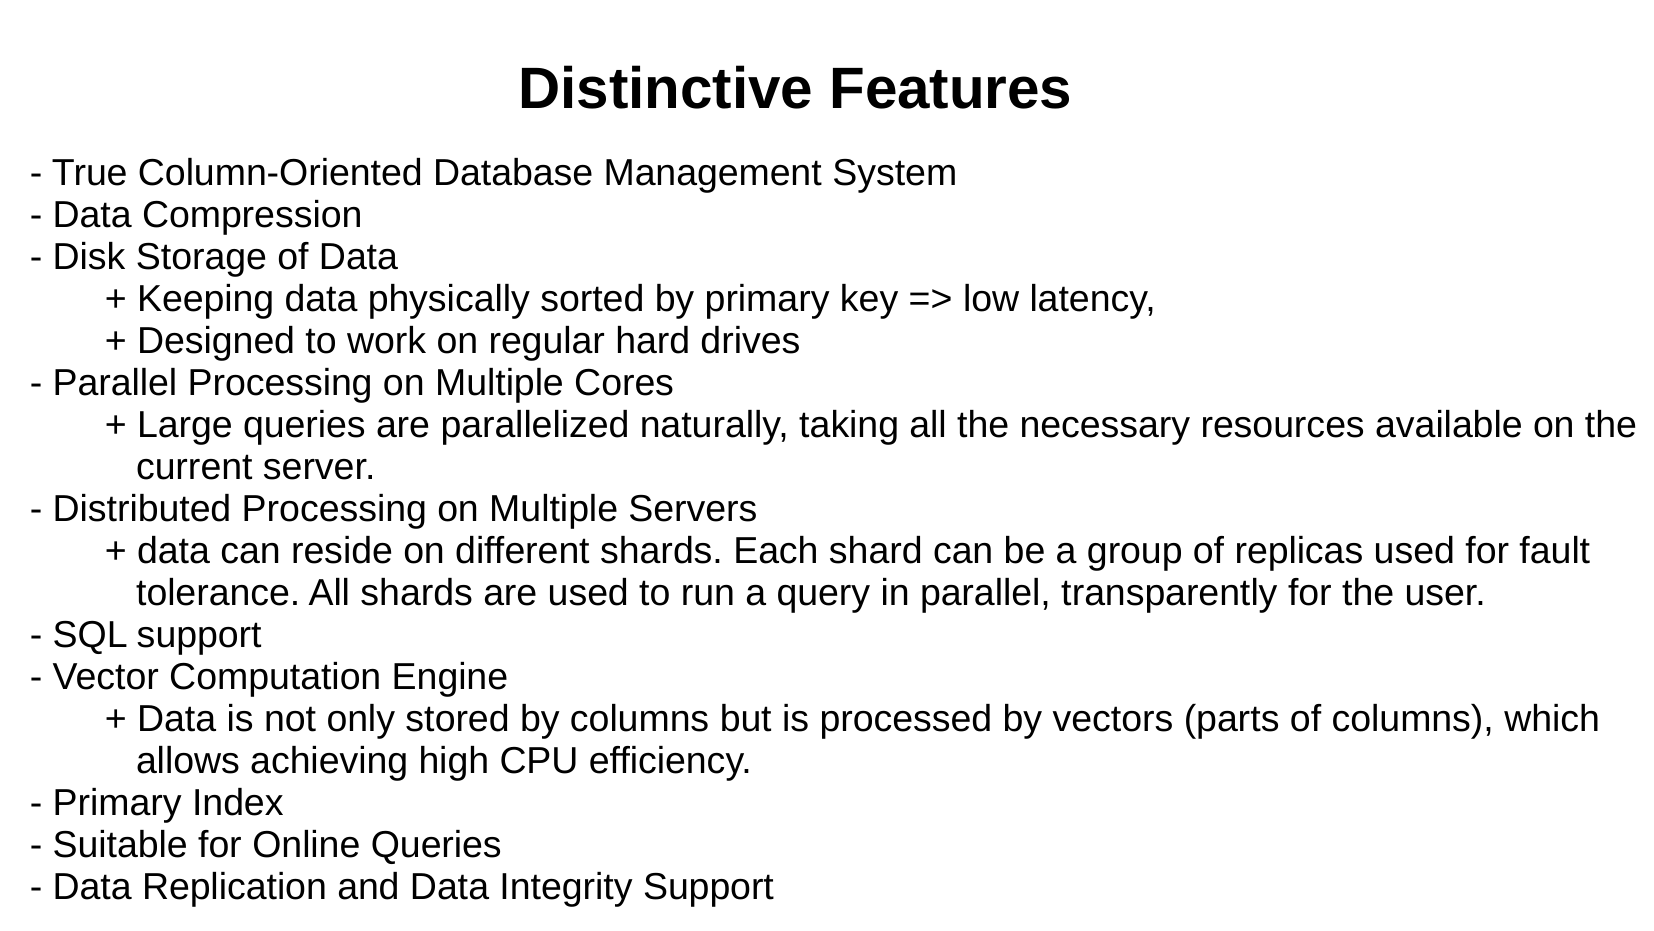

Distinctive Features
- True Column-Oriented Database Management System
- Data Compression
- Disk Storage of Data
	+ Keeping data physically sorted by primary key => low latency,
	+ Designed to work on regular hard drives
- Parallel Processing on Multiple Cores
	+ Large queries are parallelized naturally, taking all the necessary resources available on the 	 current server.
- Distributed Processing on Multiple Servers
	+ data can reside on different shards. Each shard can be a group of replicas used for fault 		 tolerance. All shards are used to run a query in parallel, transparently for the user.
- SQL support
- Vector Computation Engine
	+ Data is not only stored by columns but is processed by vectors (parts of columns), which 	 allows achieving high CPU efficiency.
- Primary Index
- Suitable for Online Queries
- Data Replication and Data Integrity Support